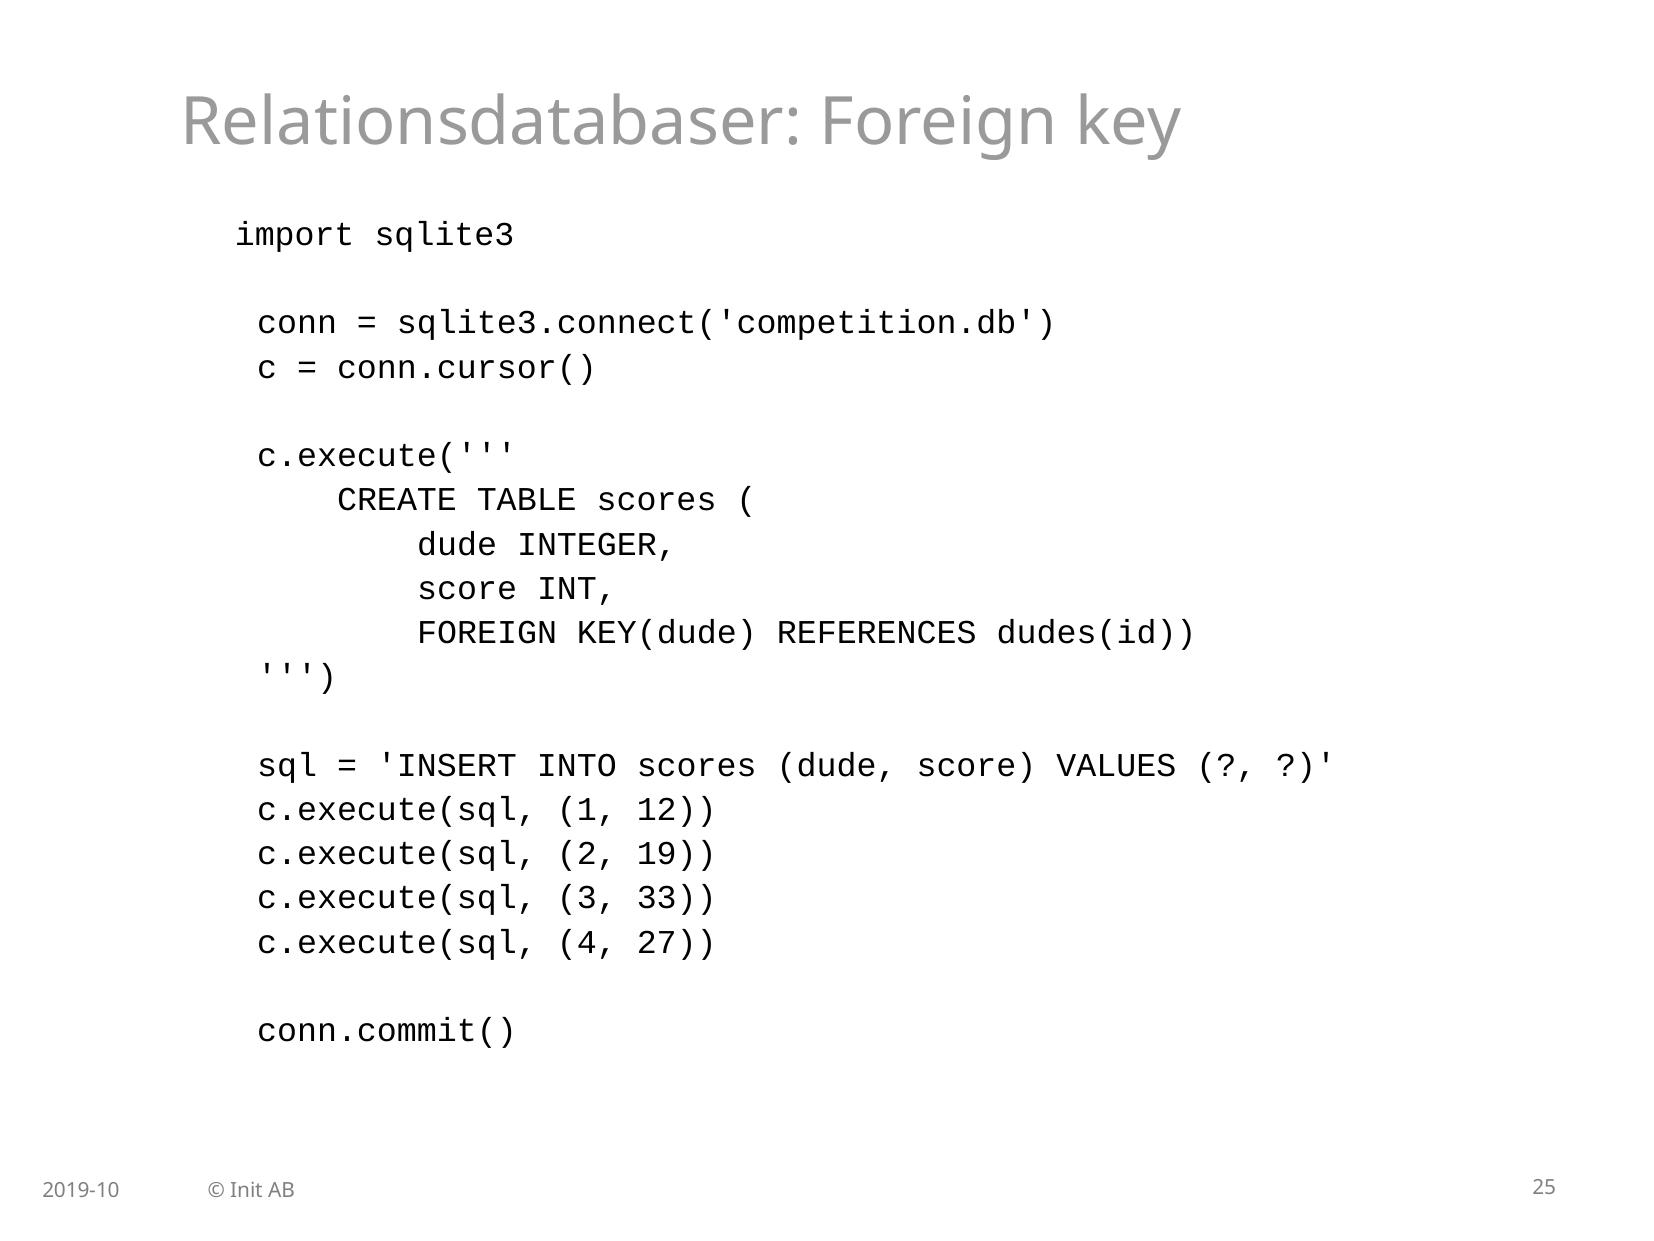

Relationsdatabaser: Foreign key
import sqlite3
conn = sqlite3.connect('competition.db')
c = conn.cursor()
c.execute('''
 CREATE TABLE scores (
 dude INTEGER,
 score INT,
 FOREIGN KEY(dude) REFERENCES dudes(id))
''')
sql = 'INSERT INTO scores (dude, score) VALUES (?, ?)'
c.execute(sql, (1, 12))
c.execute(sql, (2, 19))
c.execute(sql, (3, 33))
c.execute(sql, (4, 27))
conn.commit()
2019-10
© Init AB